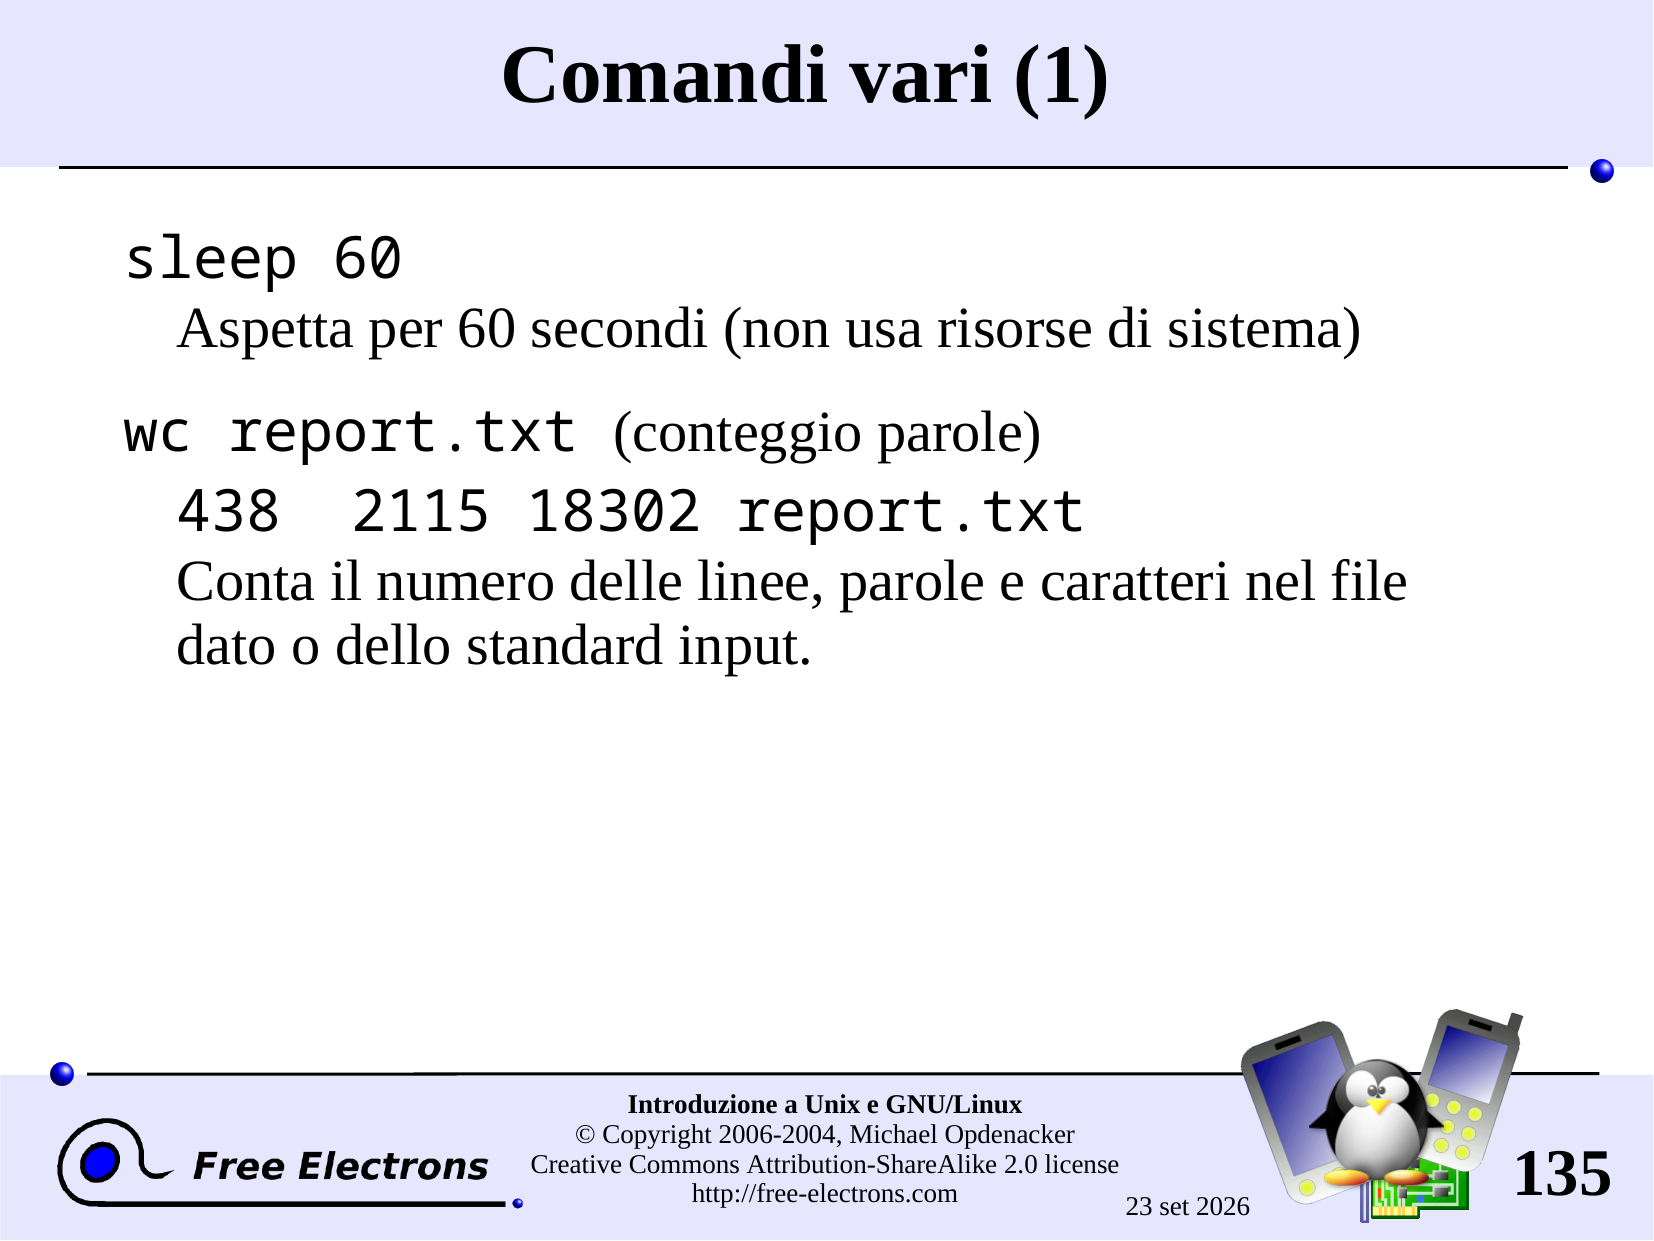

# Comandi vari (1)
sleep 60
Aspetta per 60 secondi (non usa risorse di sistema)
wc report.txt (conteggio parole)
438 2115 18302 report.txt
Conta il numero delle linee, parole e caratteri nel file dato o dello standard input.